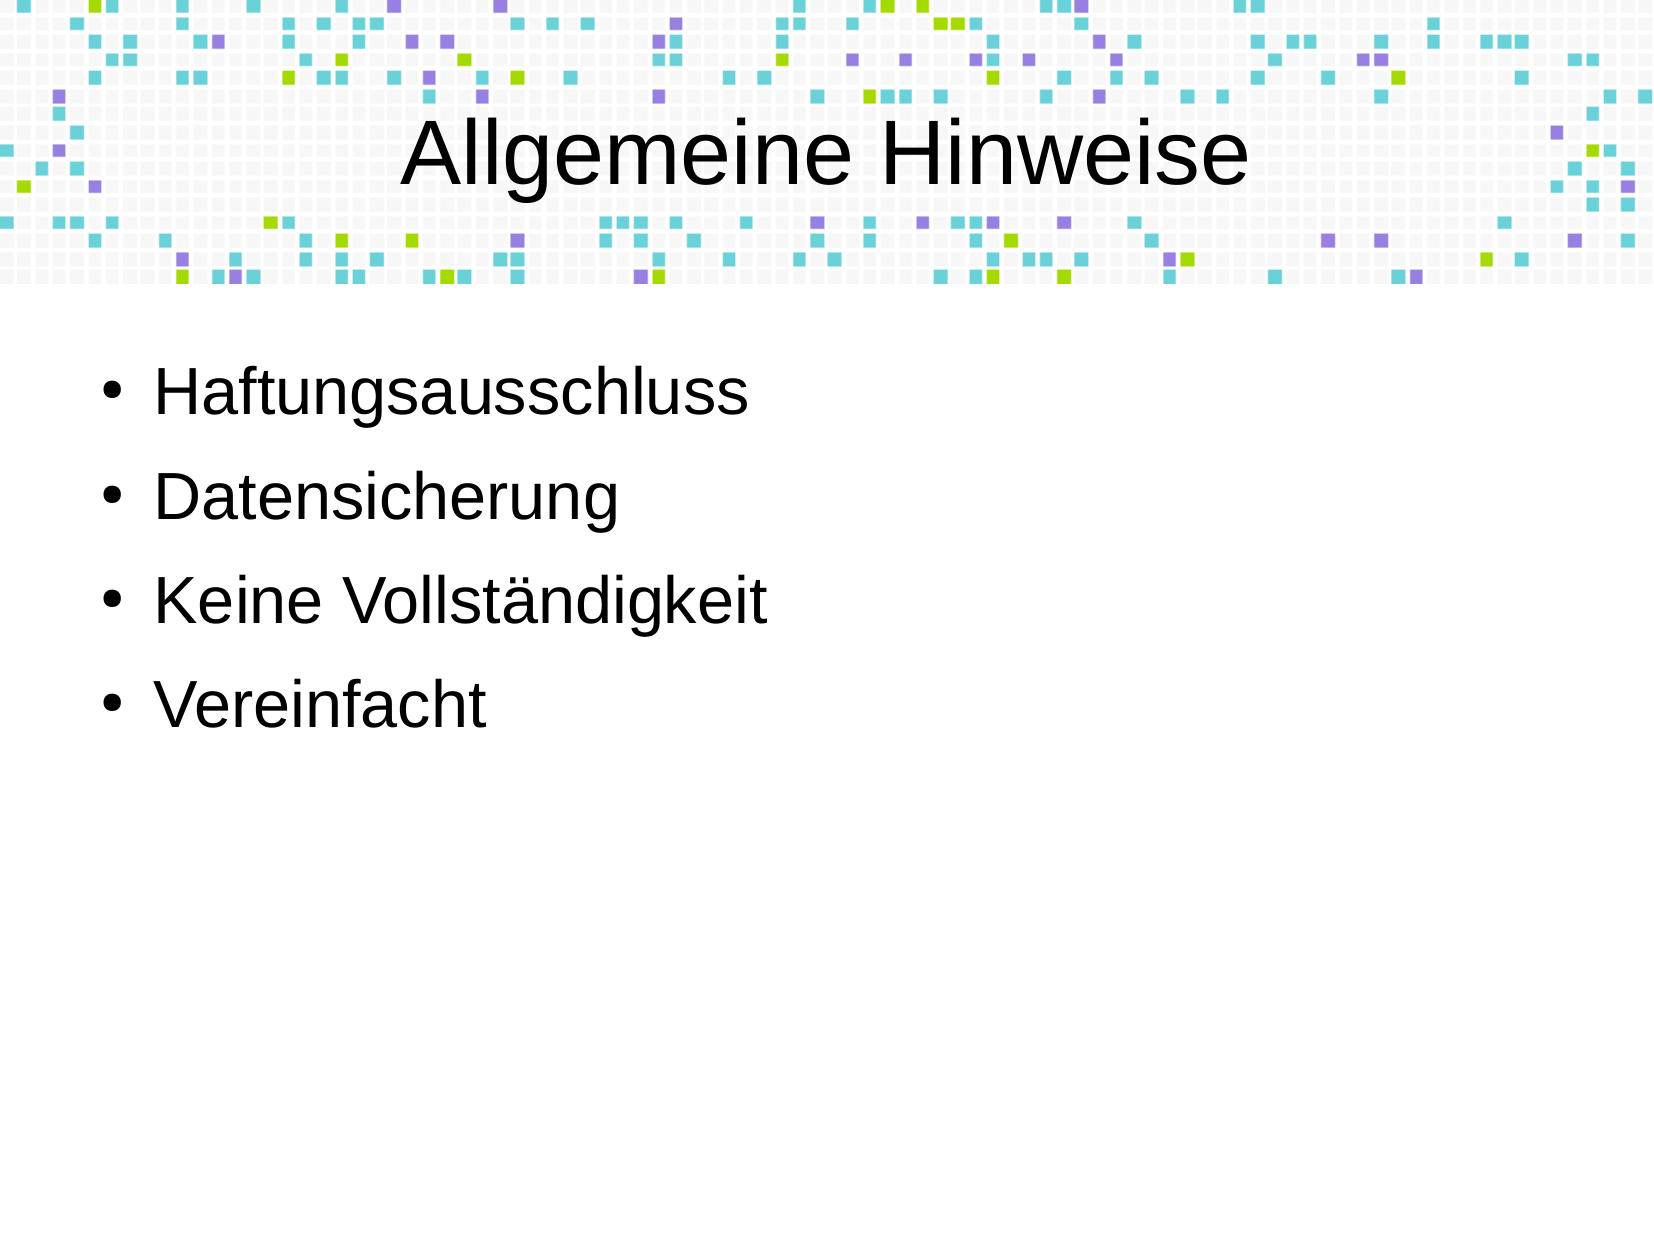

# Allgemeine Hinweise
Haftungsausschluss
Datensicherung
Keine Vollständigkeit
Vereinfacht